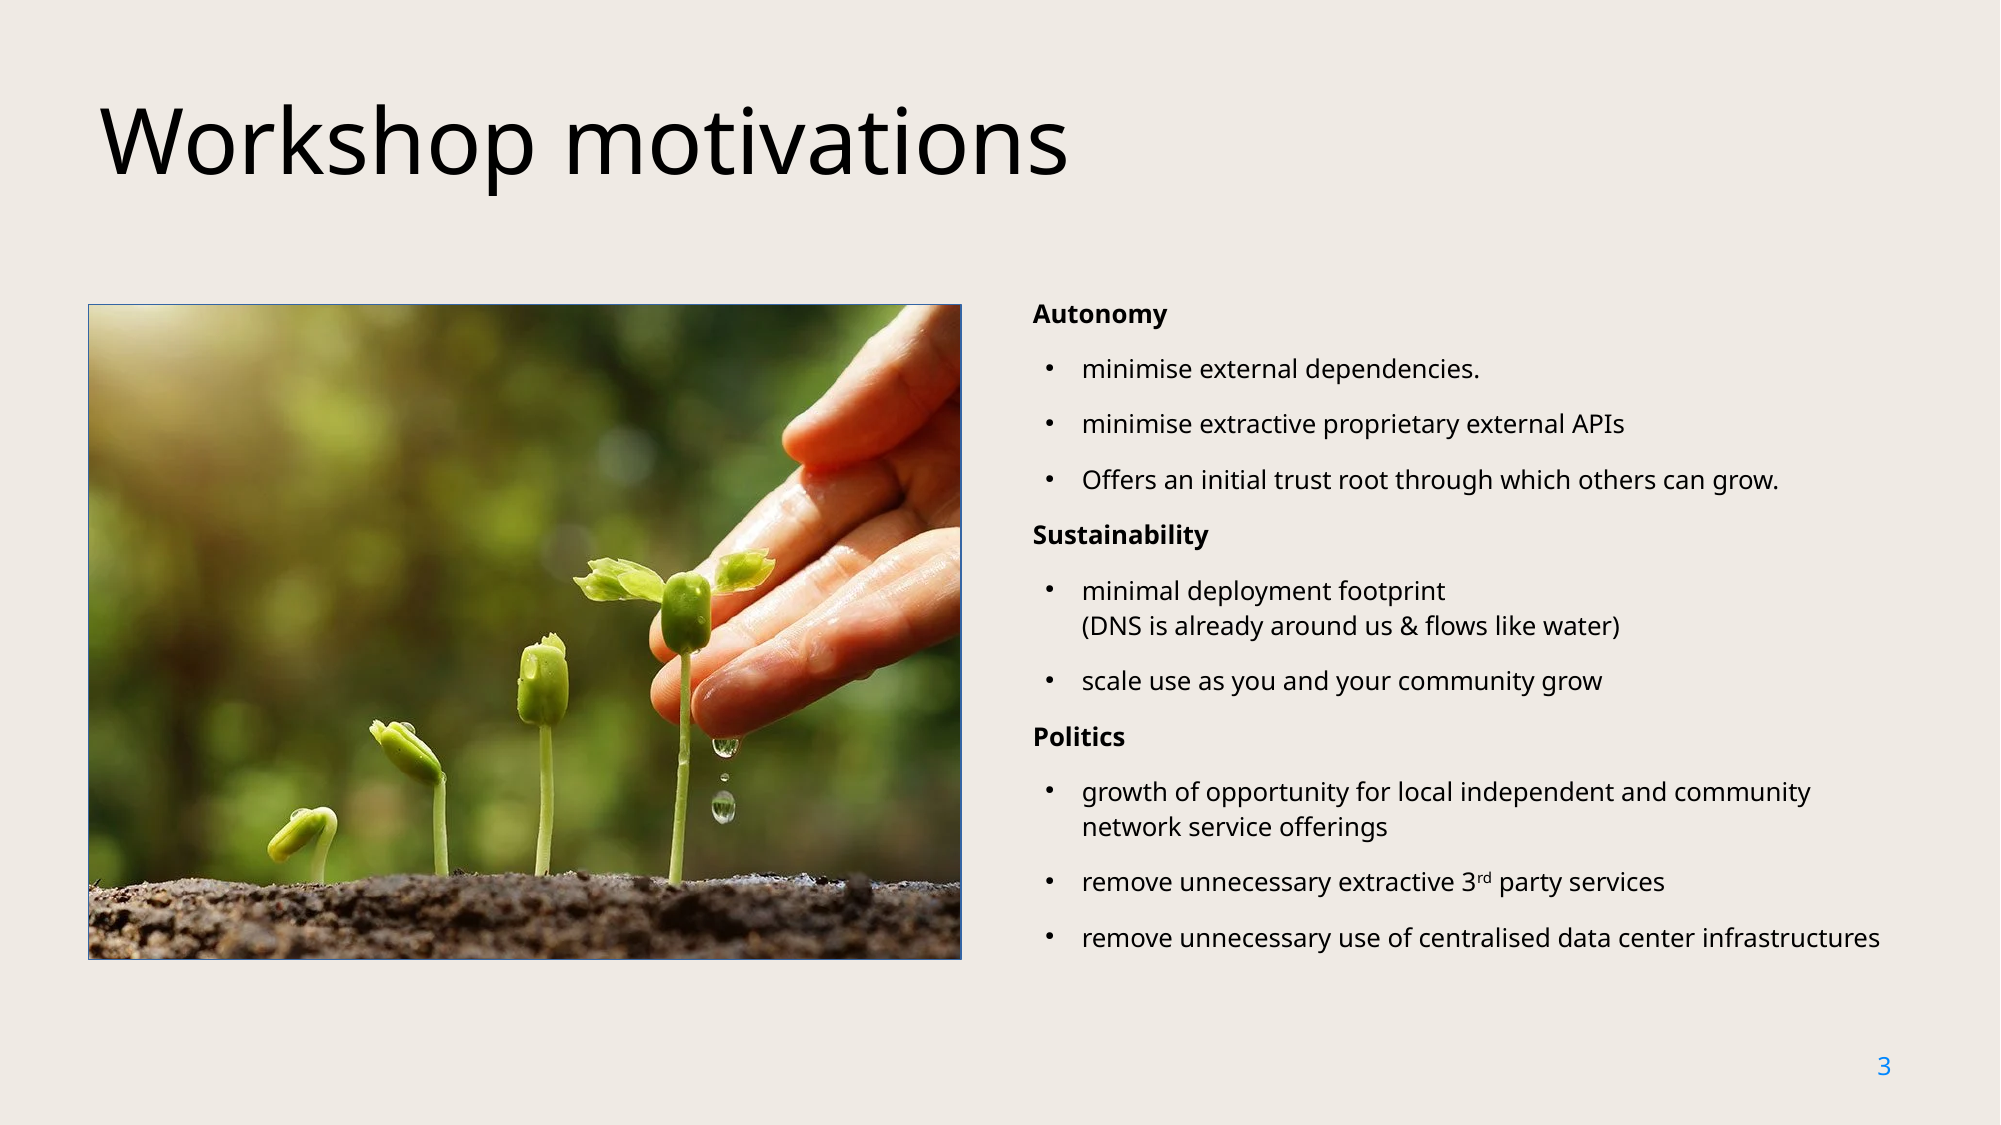

# Workshop motivations
Autonomy
minimise external dependencies.
minimise extractive proprietary external APIs
Offers an initial trust root through which others can grow.
Sustainability
minimal deployment footprint
(DNS is already around us & flows like water)
scale use as you and your community grow
Politics
growth of opportunity for local independent and community network service offerings
remove unnecessary extractive 3rd party services
remove unnecessary use of centralised data center infrastructures